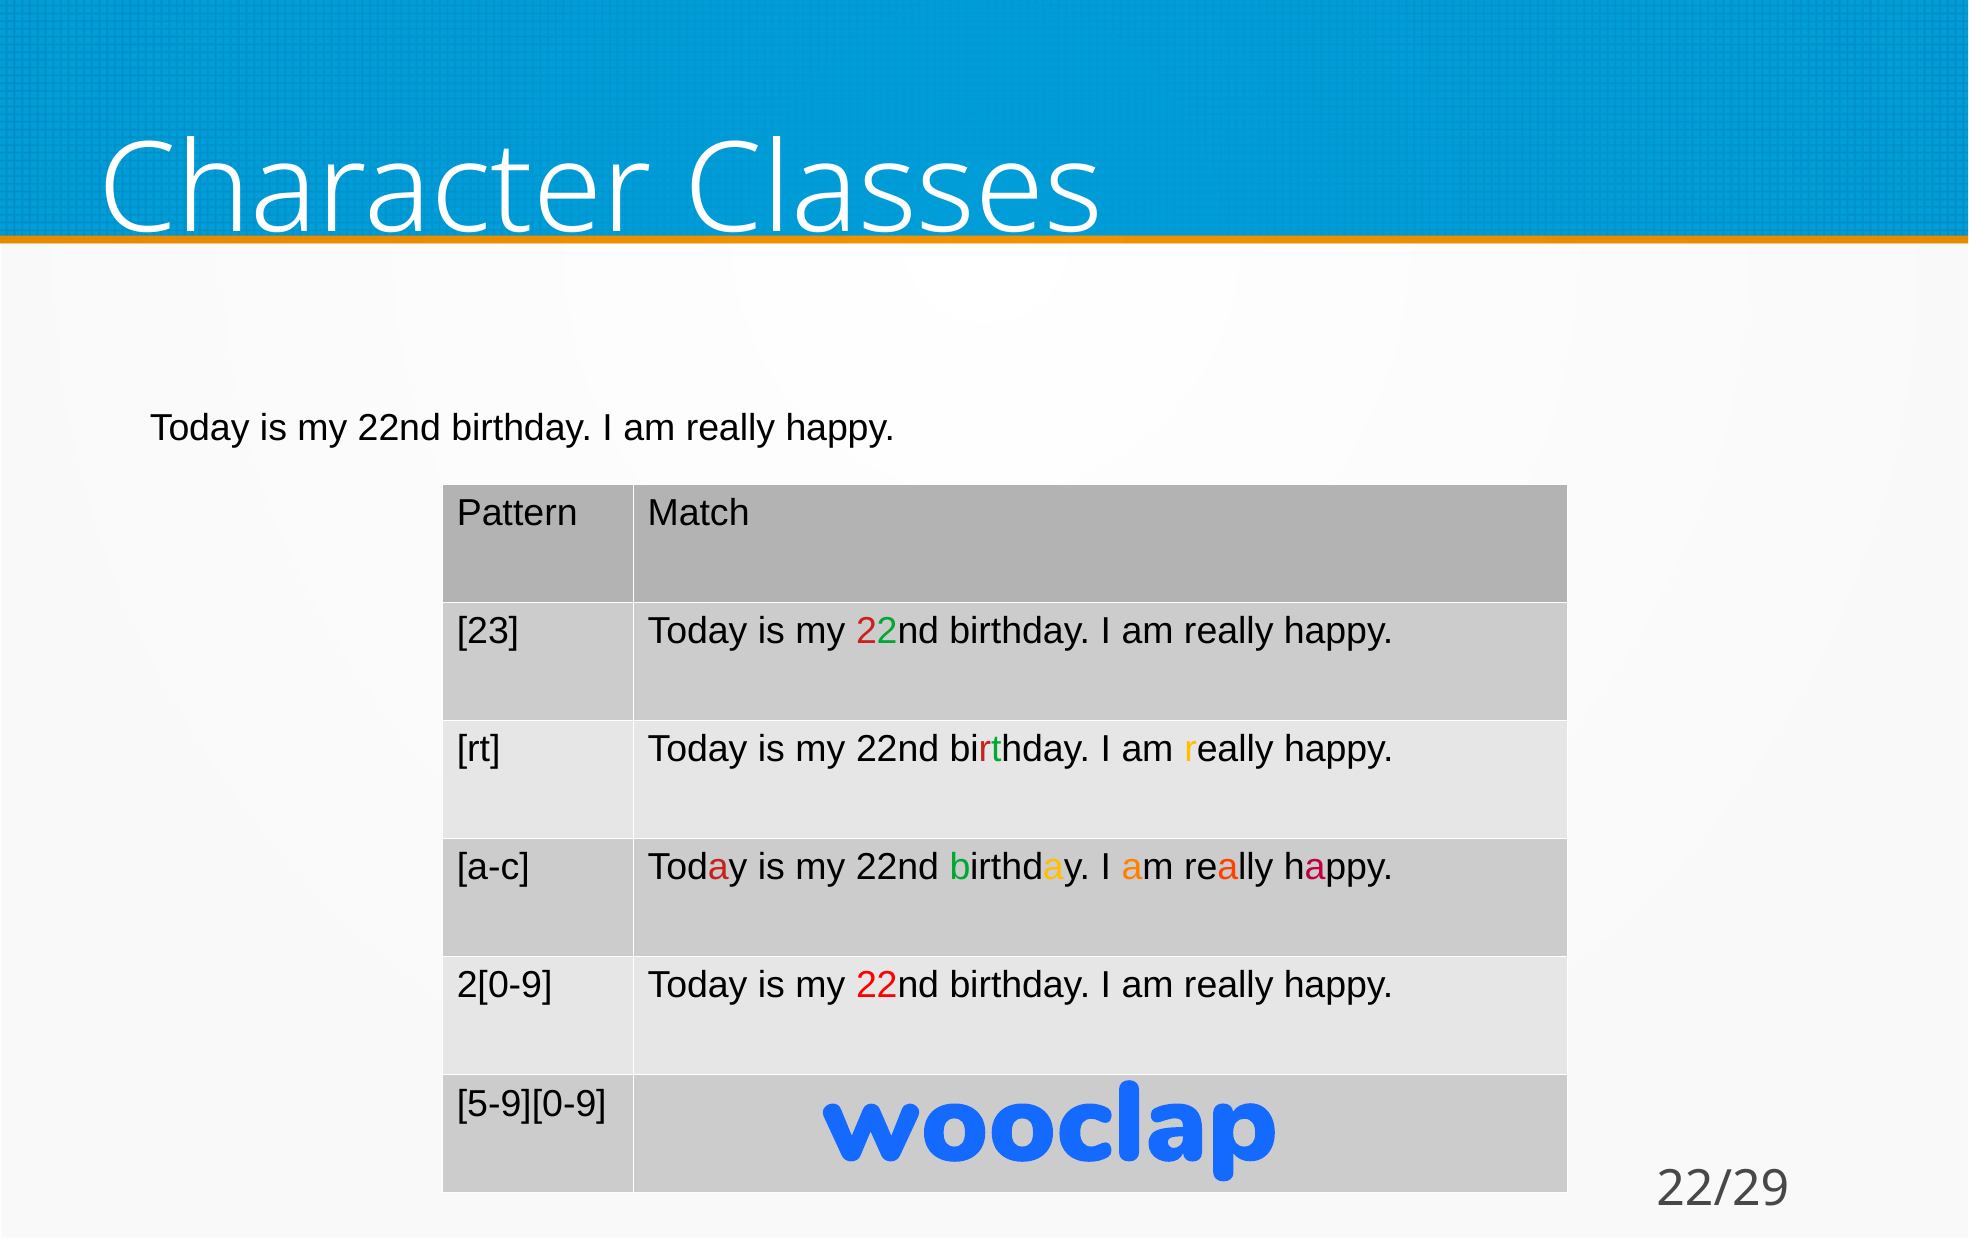

# Character Classes
Today is my 22nd birthday. I am really happy.
| Pattern | Match |
| --- | --- |
| [23] | Today is my 22nd birthday. I am really happy. |
| [rt] | Today is my 22nd birthday. I am really happy. |
| [a-c] | Today is my 22nd birthday. I am really happy. |
| 2[0-9] | Today is my 22nd birthday. I am really happy. |
| [5-9][0-9] | |
22